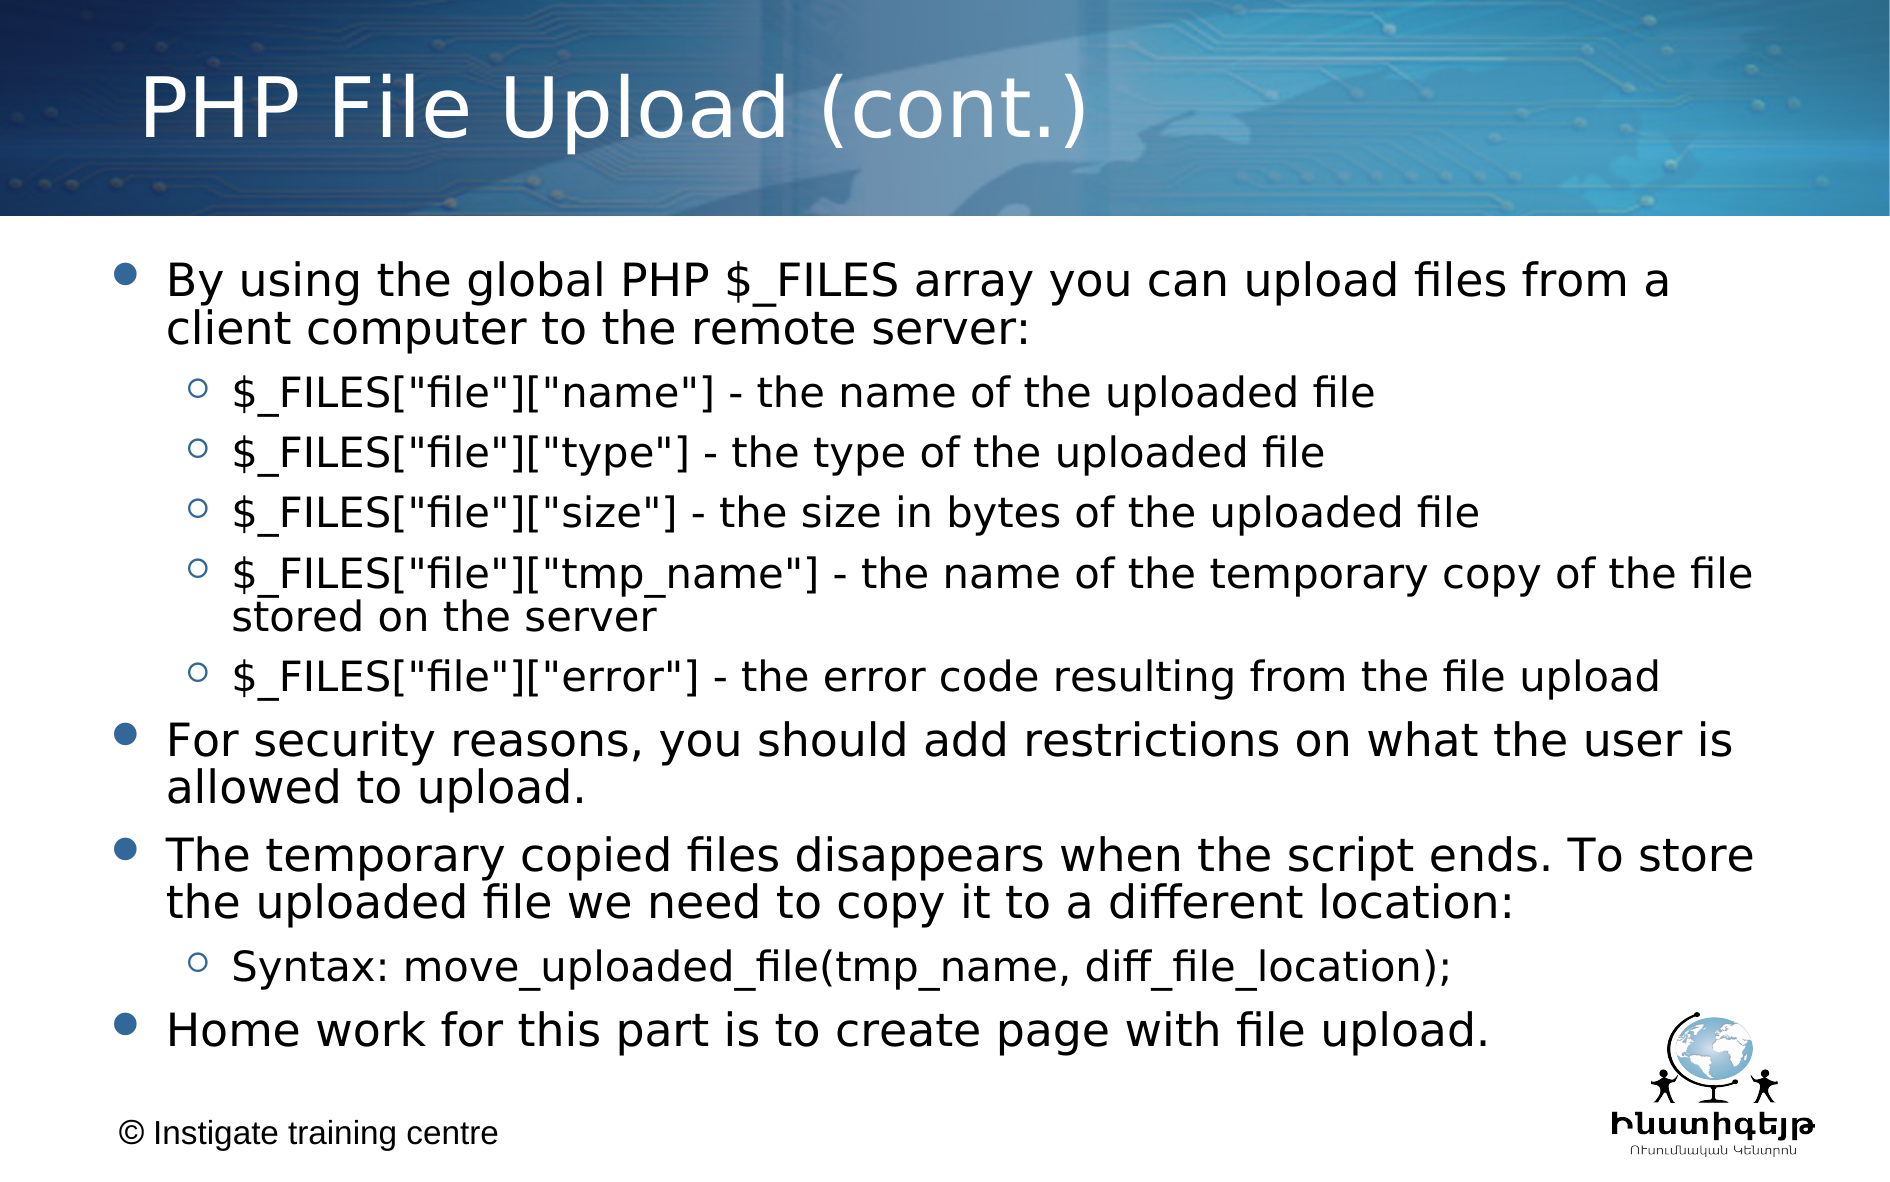

PHP File Upload (cont.)
# By using the global PHP $_FILES array you can upload files from a client computer to the remote server:
$_FILES["file"]["name"] - the name of the uploaded file
$_FILES["file"]["type"] - the type of the uploaded file
$_FILES["file"]["size"] - the size in bytes of the uploaded file
$_FILES["file"]["tmp_name"] - the name of the temporary copy of the file stored on the server
$_FILES["file"]["error"] - the error code resulting from the file upload
For security reasons, you should add restrictions on what the user is allowed to upload.
The temporary copied files disappears when the script ends. To store the uploaded file we need to copy it to a different location:
Syntax: move_uploaded_file(tmp_name, diff_file_location);
Home work for this part is to create page with file upload.